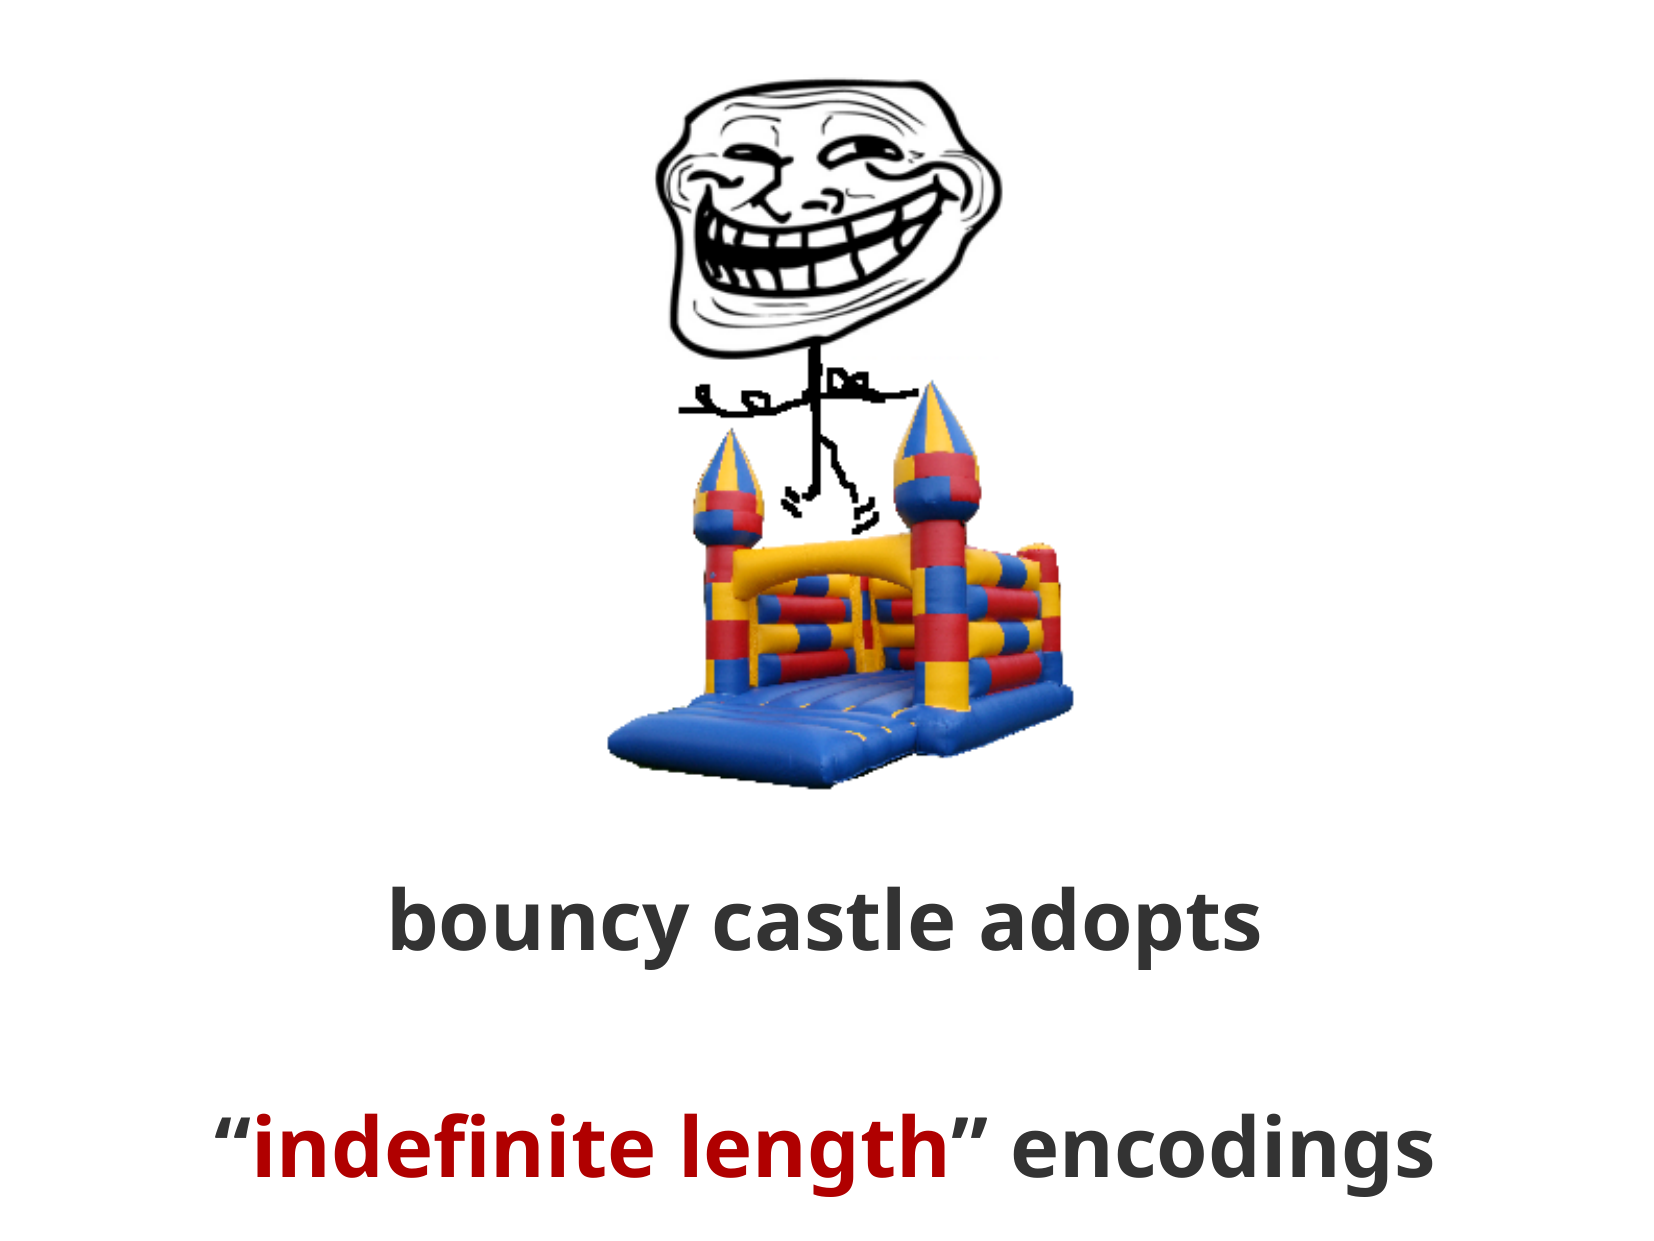

#
bouncy castle adopts
“indefinite length” encodings